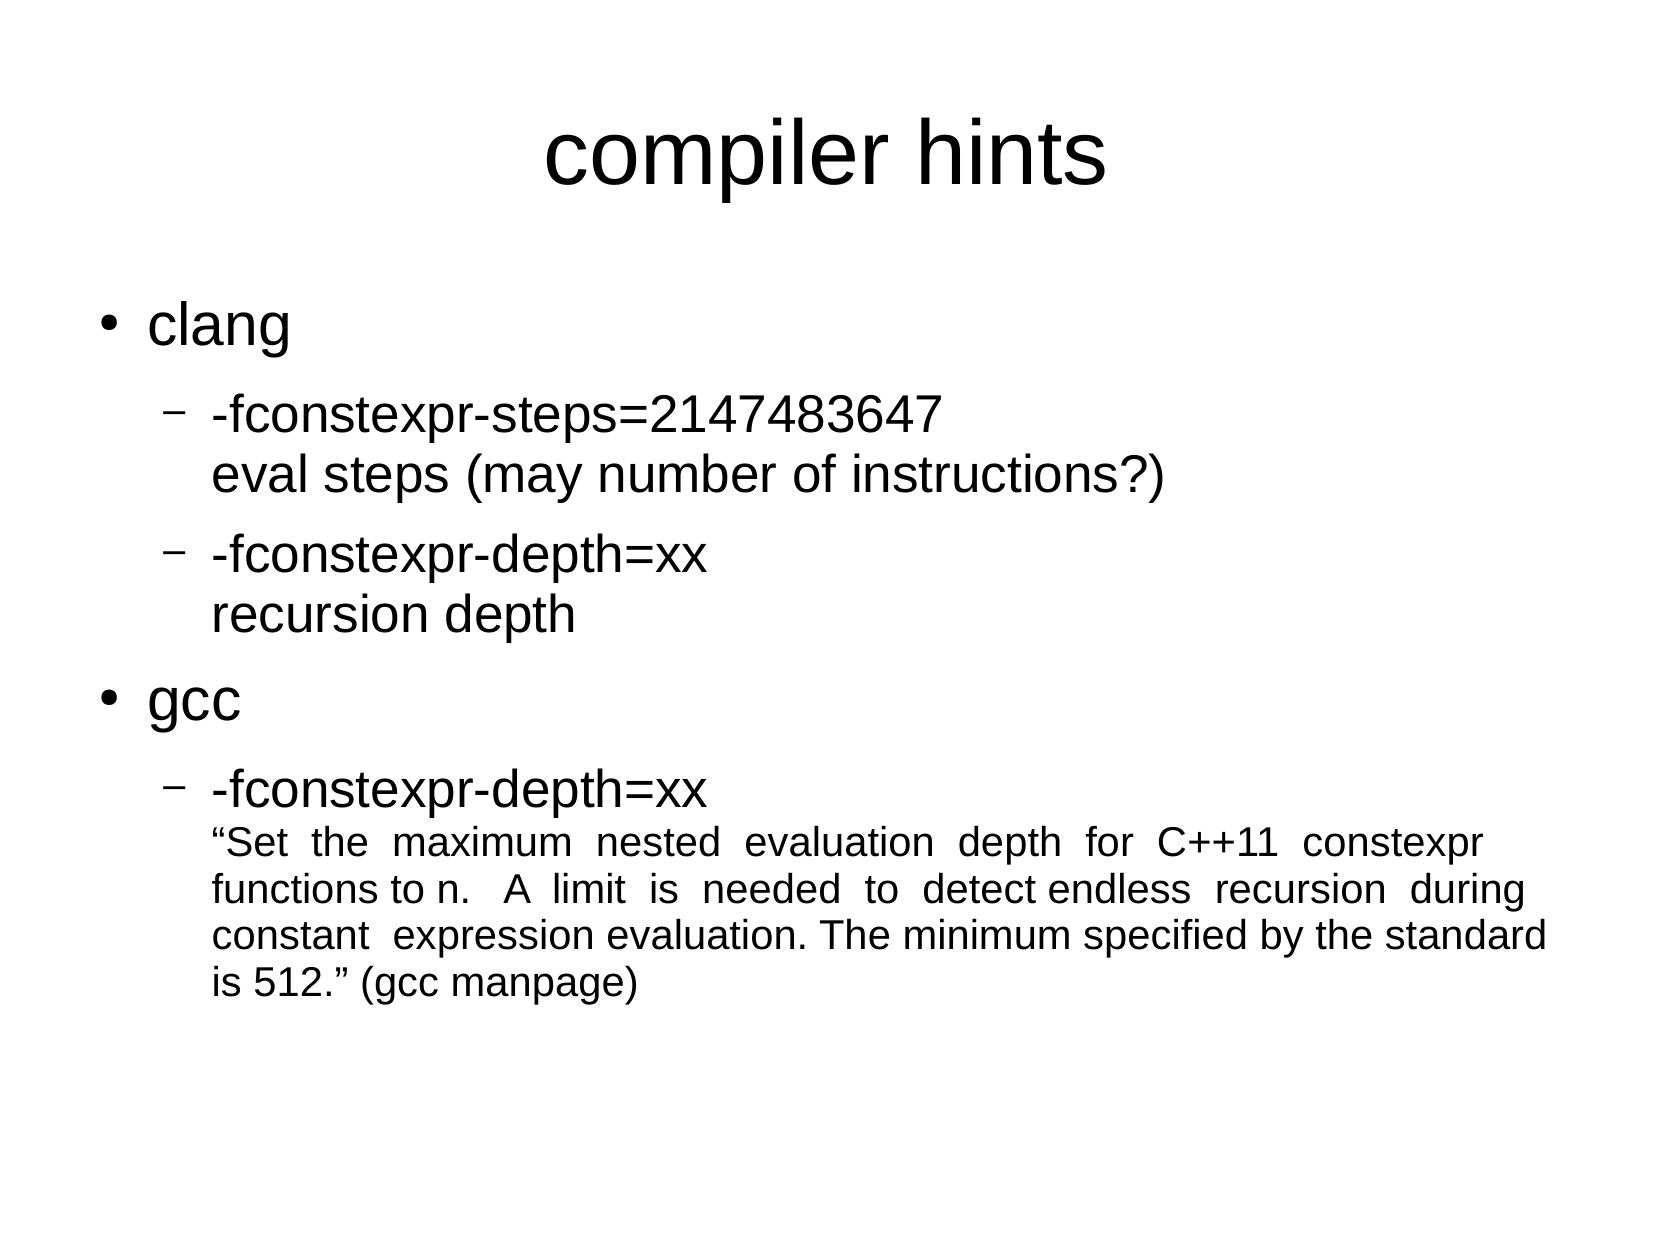

# compiler hints
clang
-fconstexpr-steps=2147483647
eval steps (may number of instructions?)
-fconstexpr-depth=xx
recursion depth
gcc
-fconstexpr-depth=xx
“Set the maximum nested evaluation depth for C++11 constexpr functions to n. A limit is needed to detect endless recursion during constant expression evaluation. The minimum specified by the standard is 512.” (gcc manpage)